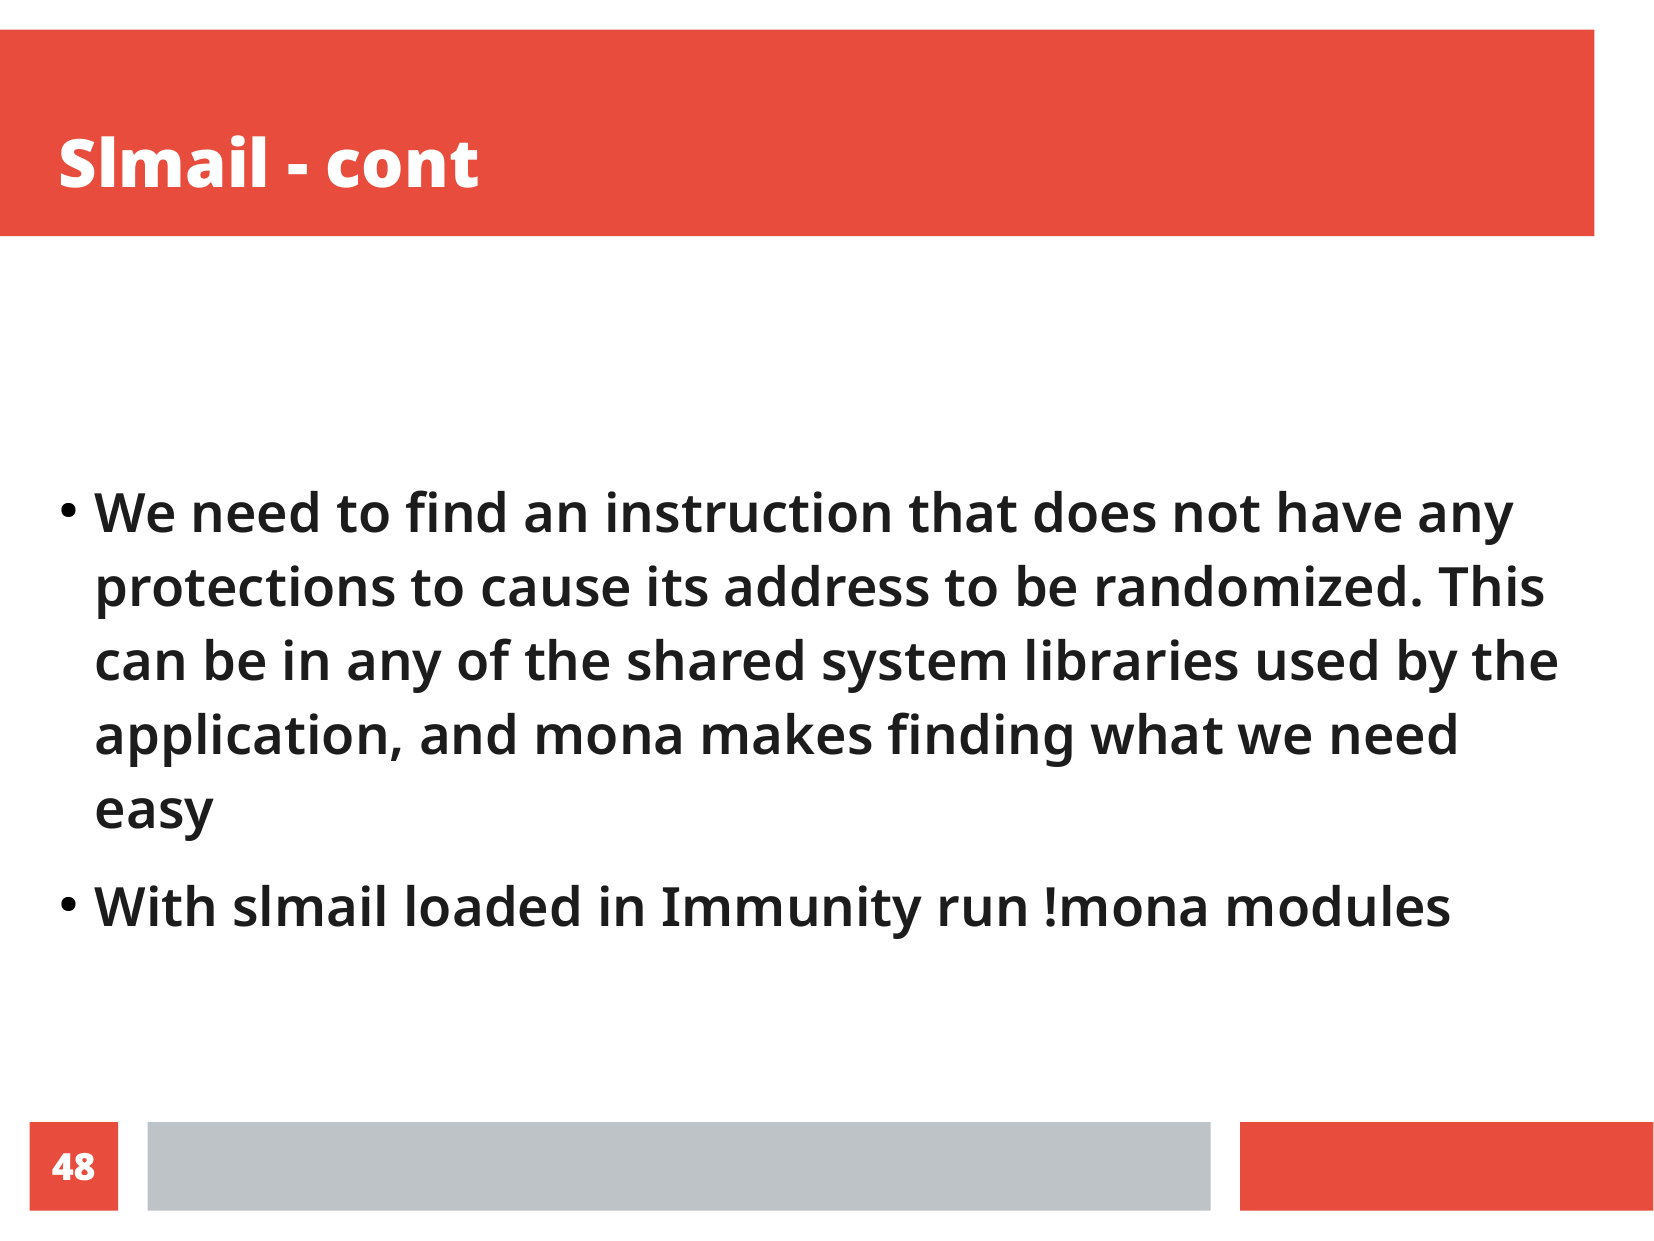

# Slmail - cont
We need to find an instruction that does not have any protections to cause its address to be randomized. This can be in any of the shared system libraries used by the application, and mona makes finding what we need easy
With slmail loaded in Immunity run !mona modules
48